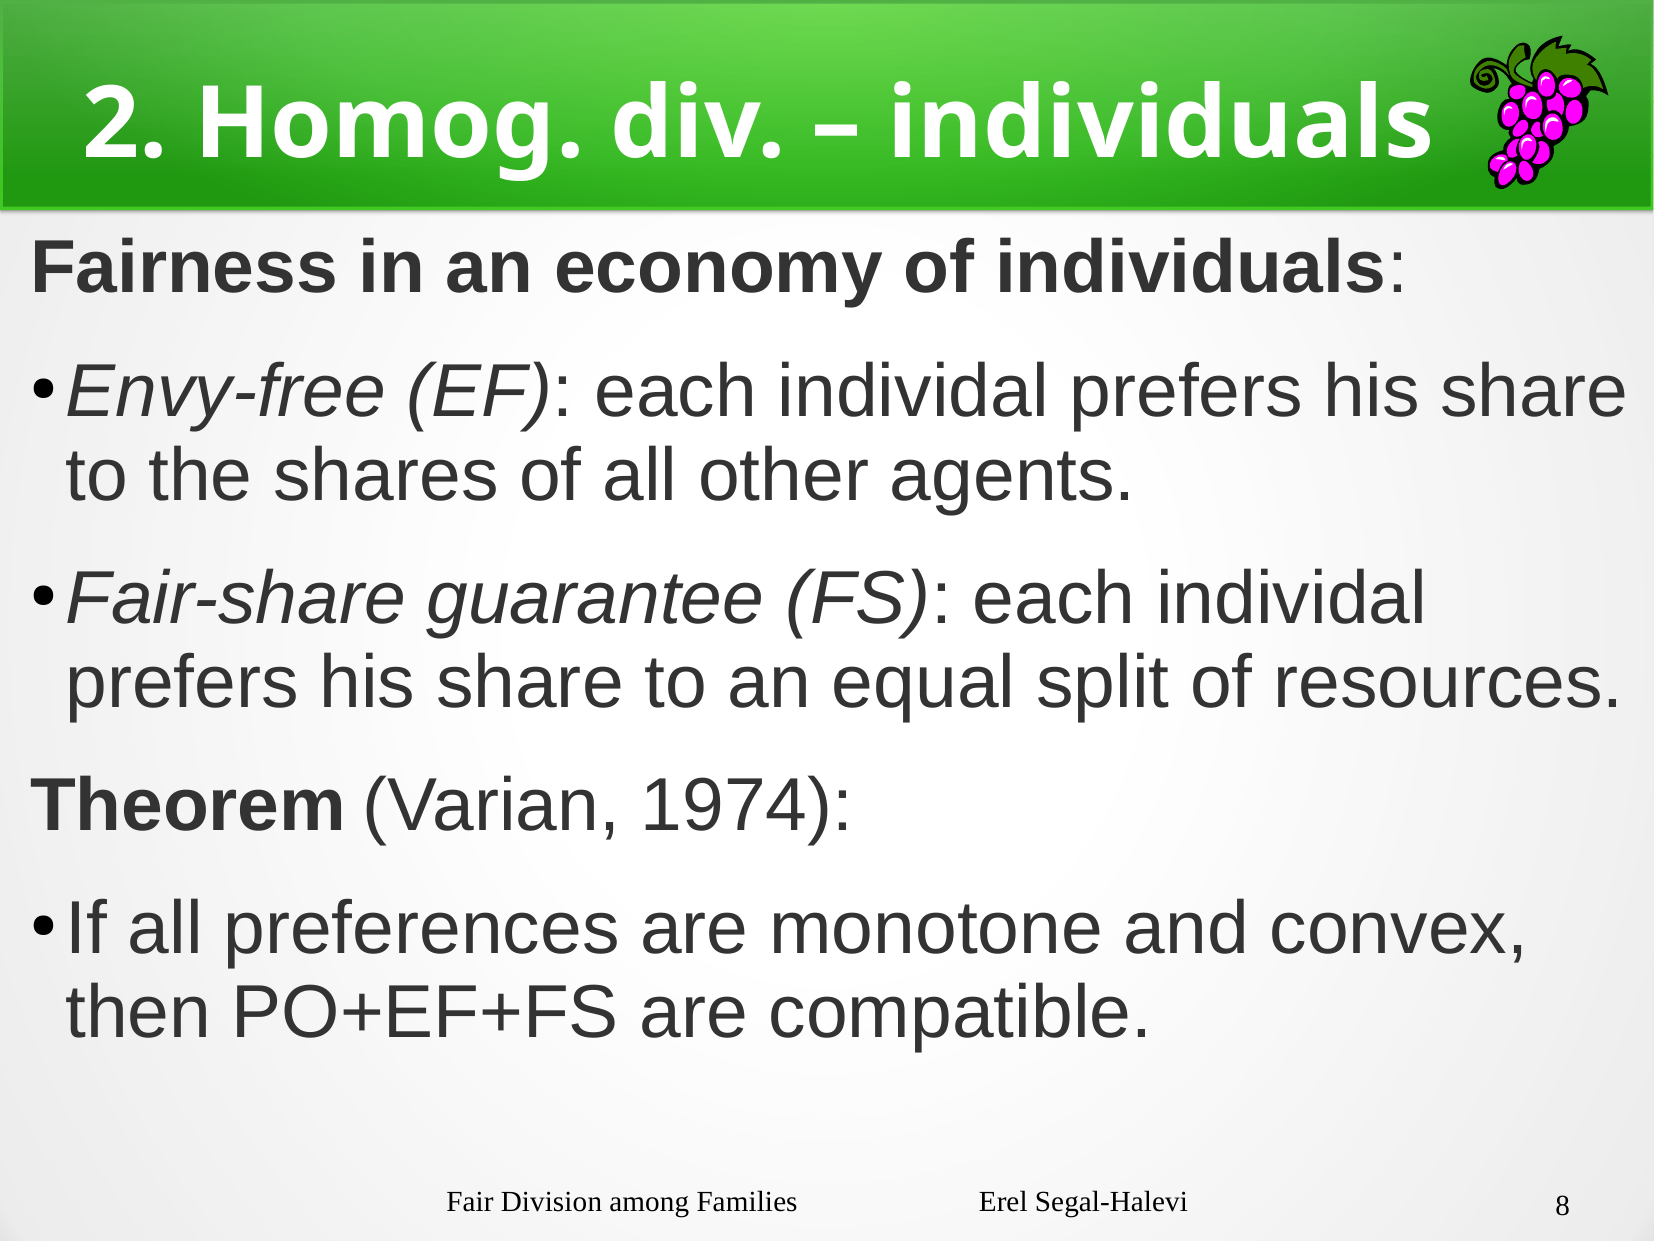

# 2. Homog. div. – individuals
Fairness in an economy of individuals:
Envy-free (EF): each individal prefers his share to the shares of all other agents.
Fair-share guarantee (FS): each individal prefers his share to an equal split of resources.
Theorem (Varian, 1974):
If all preferences are monotone and convex,
then PO+EF+FS are compatible.
Fair Division among Families Erel Segal-Halevi
8